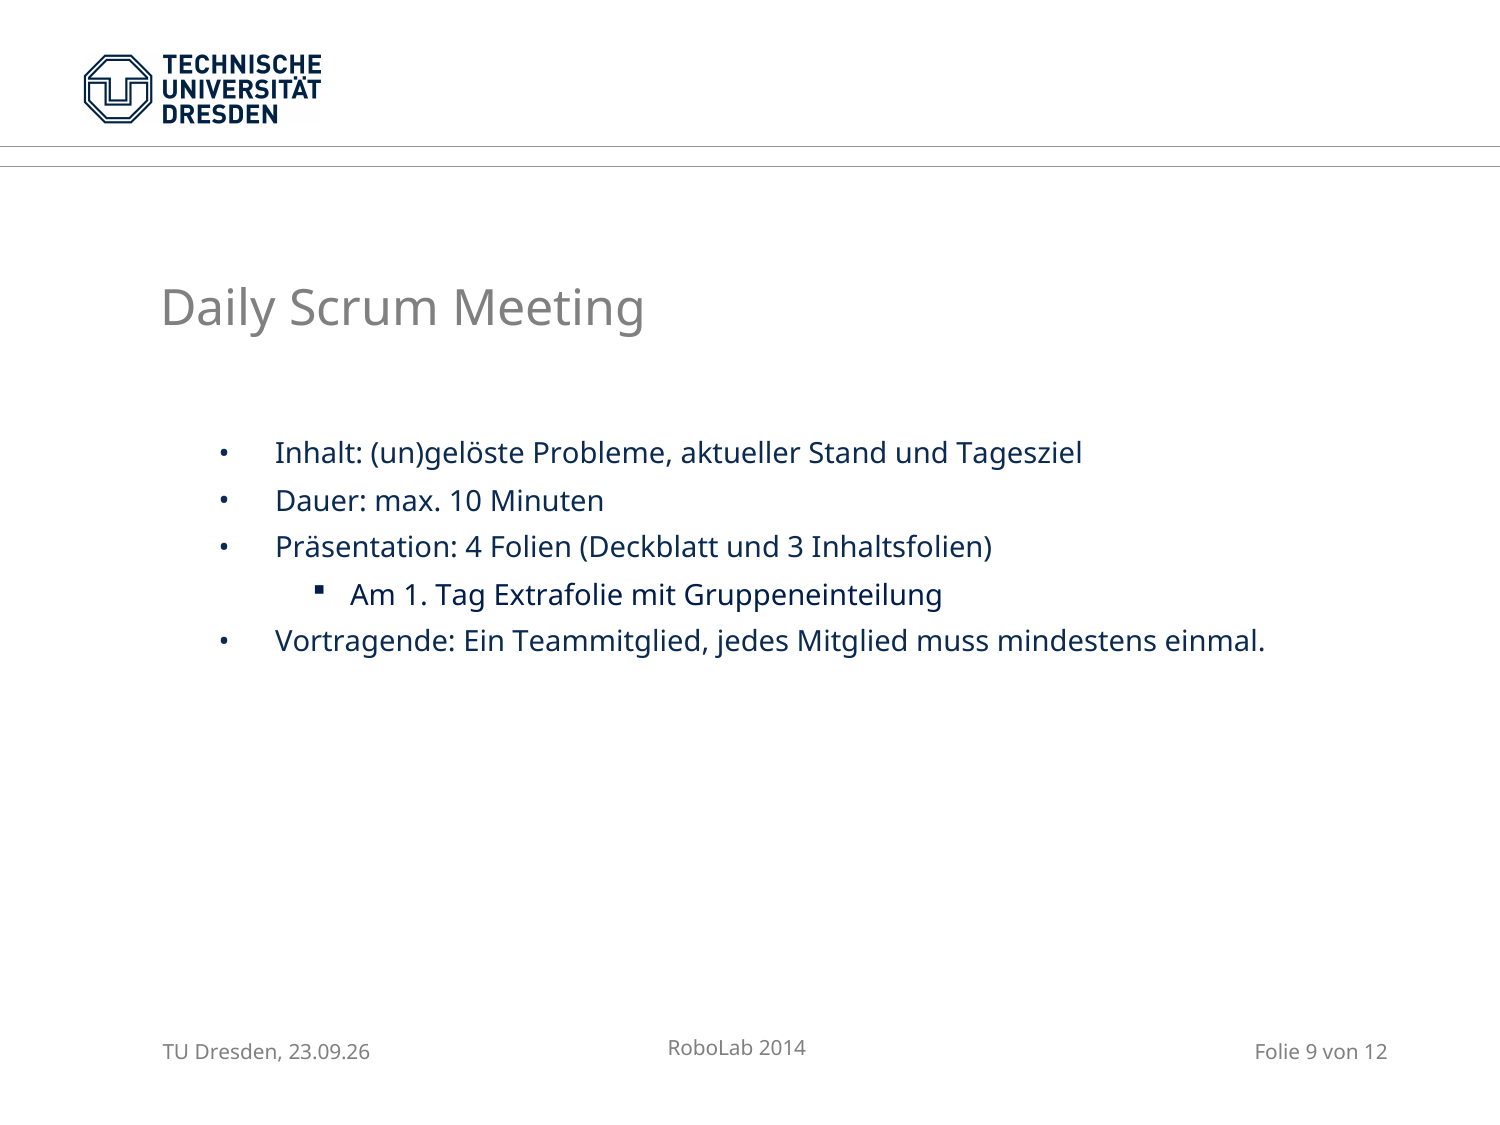

# Daily Scrum Meeting
Inhalt: (un)gelöste Probleme, aktueller Stand und Tagesziel
Dauer: max. 10 Minuten
Präsentation: 4 Folien (Deckblatt und 3 Inhaltsfolien)
Am 1. Tag Extrafolie mit Gruppeneinteilung
Vortragende: Ein Teammitglied, jedes Mitglied muss mindestens einmal.
9